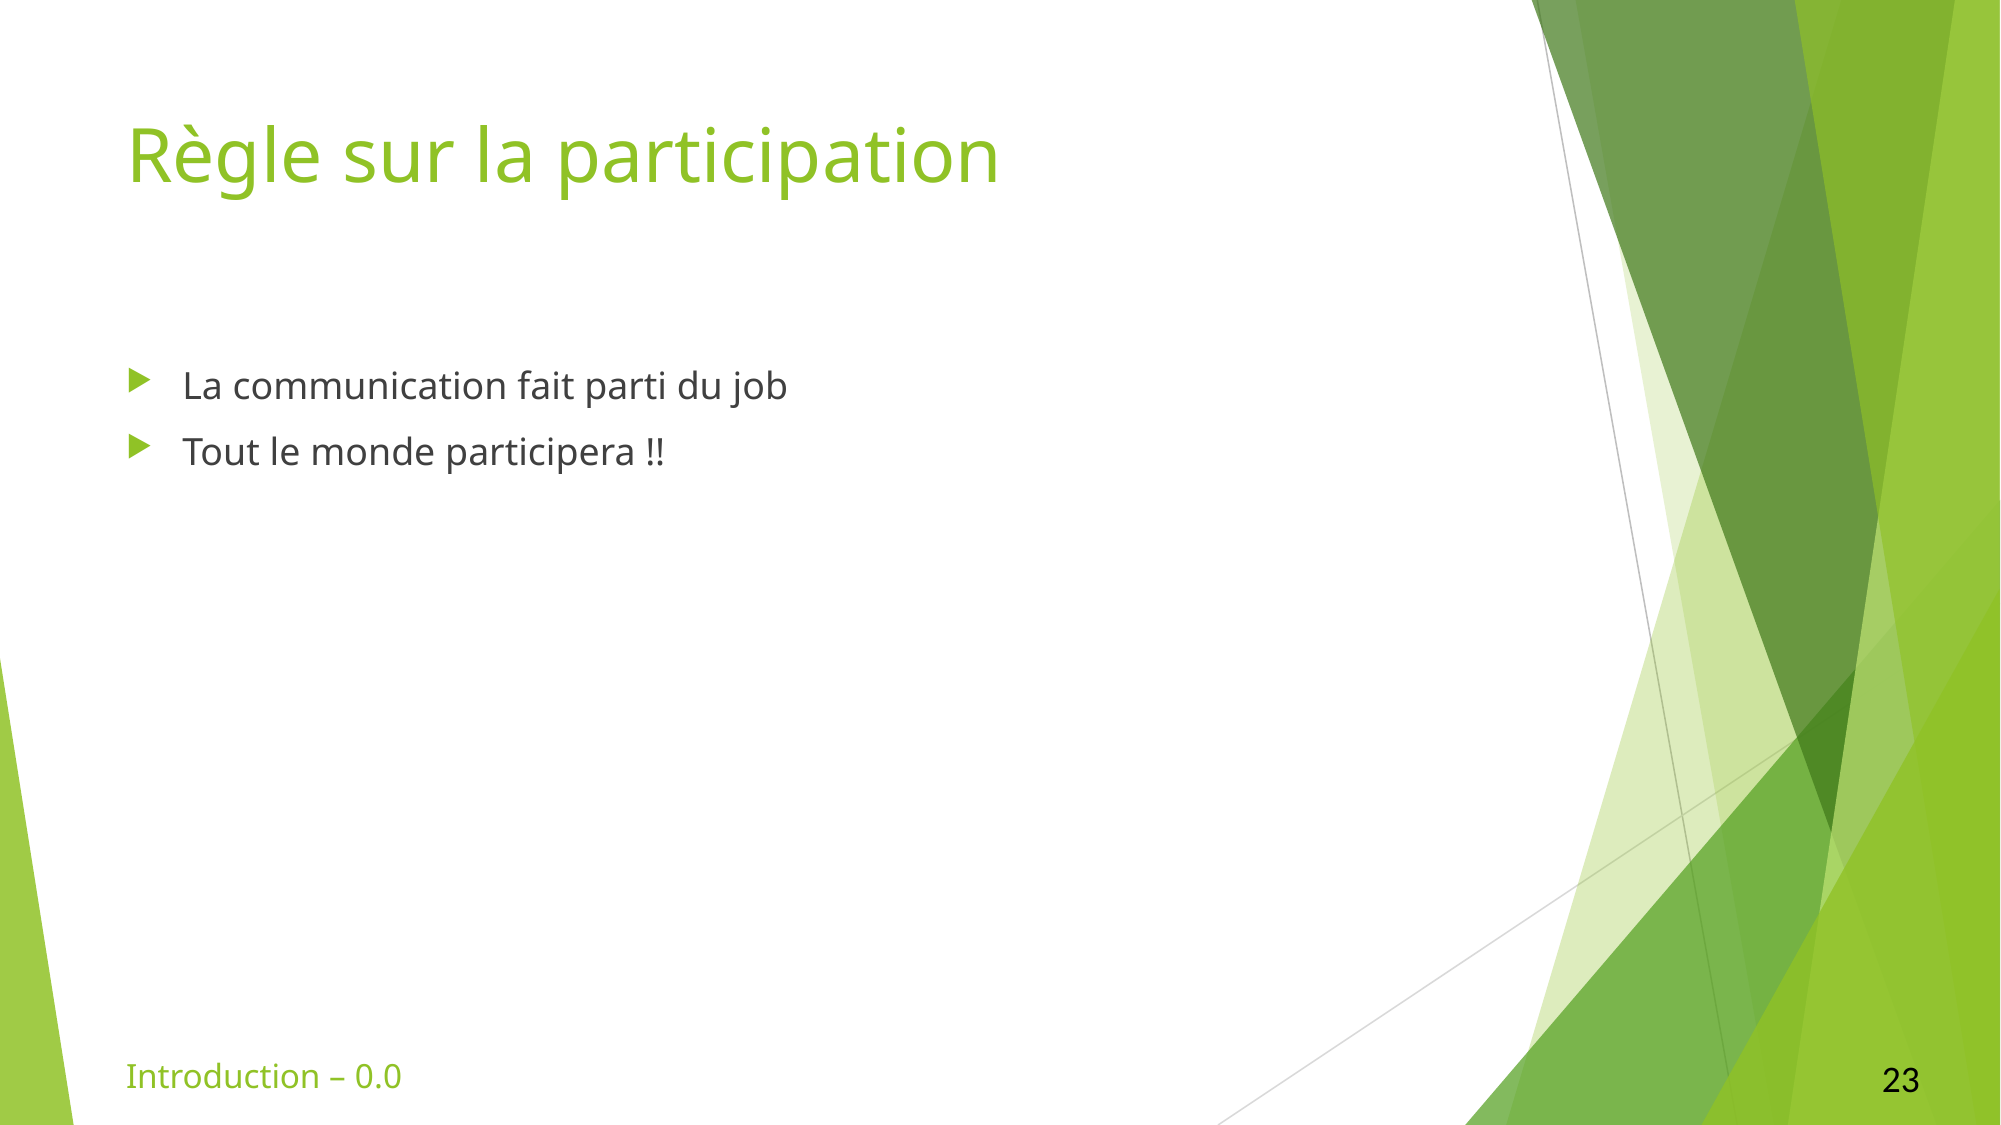

# Règle sur la participation
La communication fait parti du job
Tout le monde participera !!
Introduction – 0.0